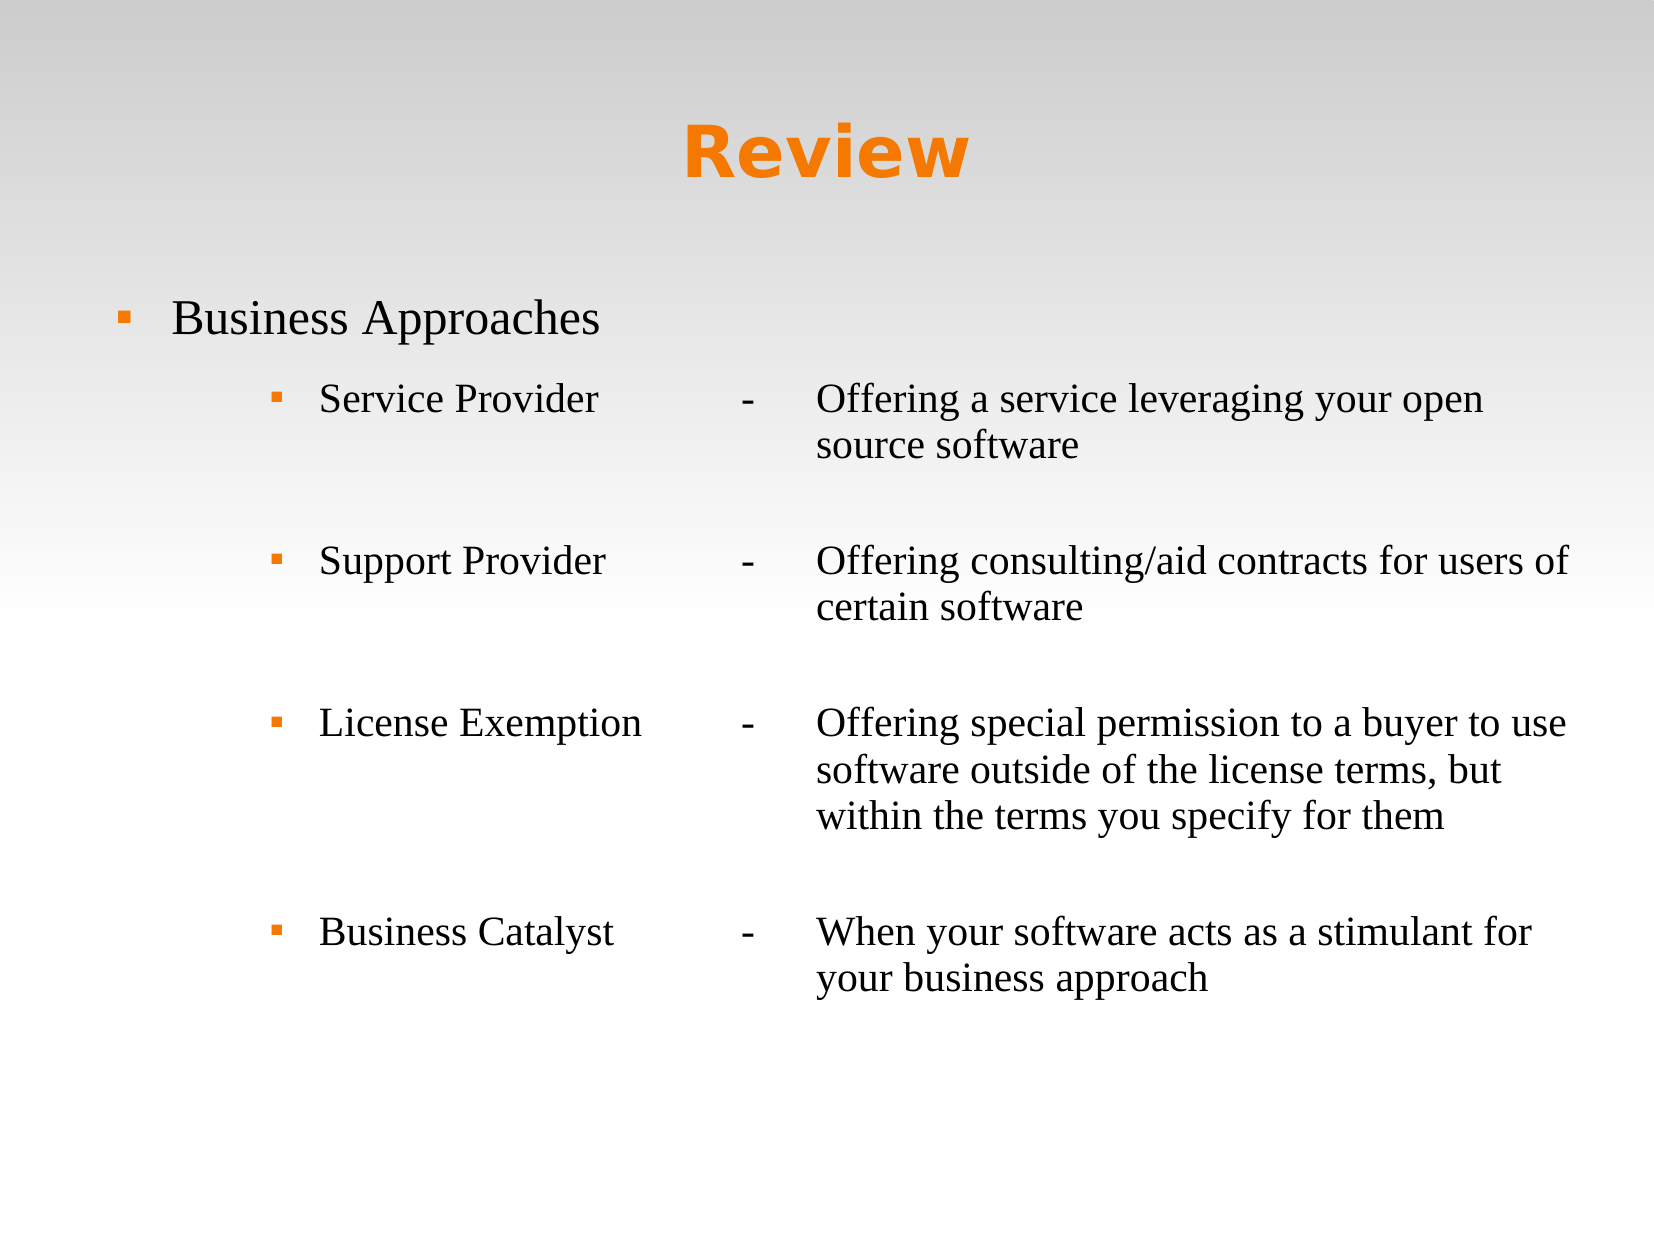

# Review
Business Approaches
Service Provider		-	Offering a service leveraging your open 							source software
Support Provider		-	Offering consulting/aid contracts for users of 						certain software
License Exemption		-	Offering special permission to a buyer to use 						software outside of the license terms, but 							within the terms you specify for them
Business Catalyst		-	When your software acts as a stimulant for 							your business approach